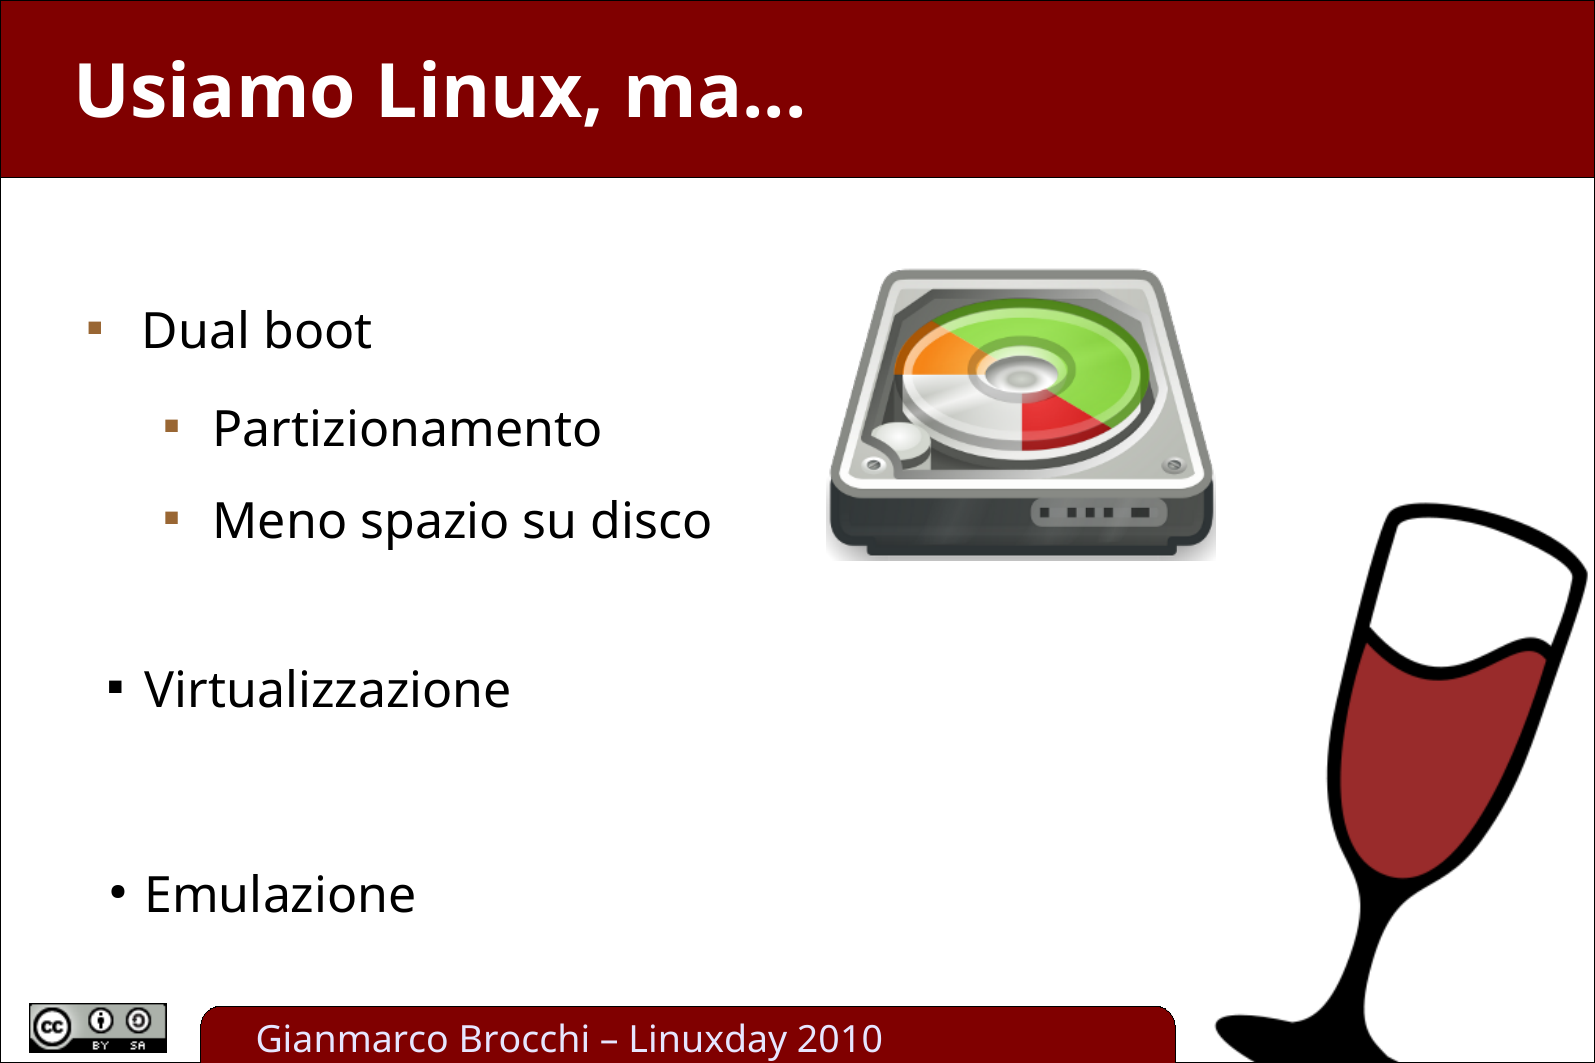

# Usiamo Linux, ma...
Dual boot
Partizionamento
Meno spazio su disco
Virtualizzazione
Emulazione